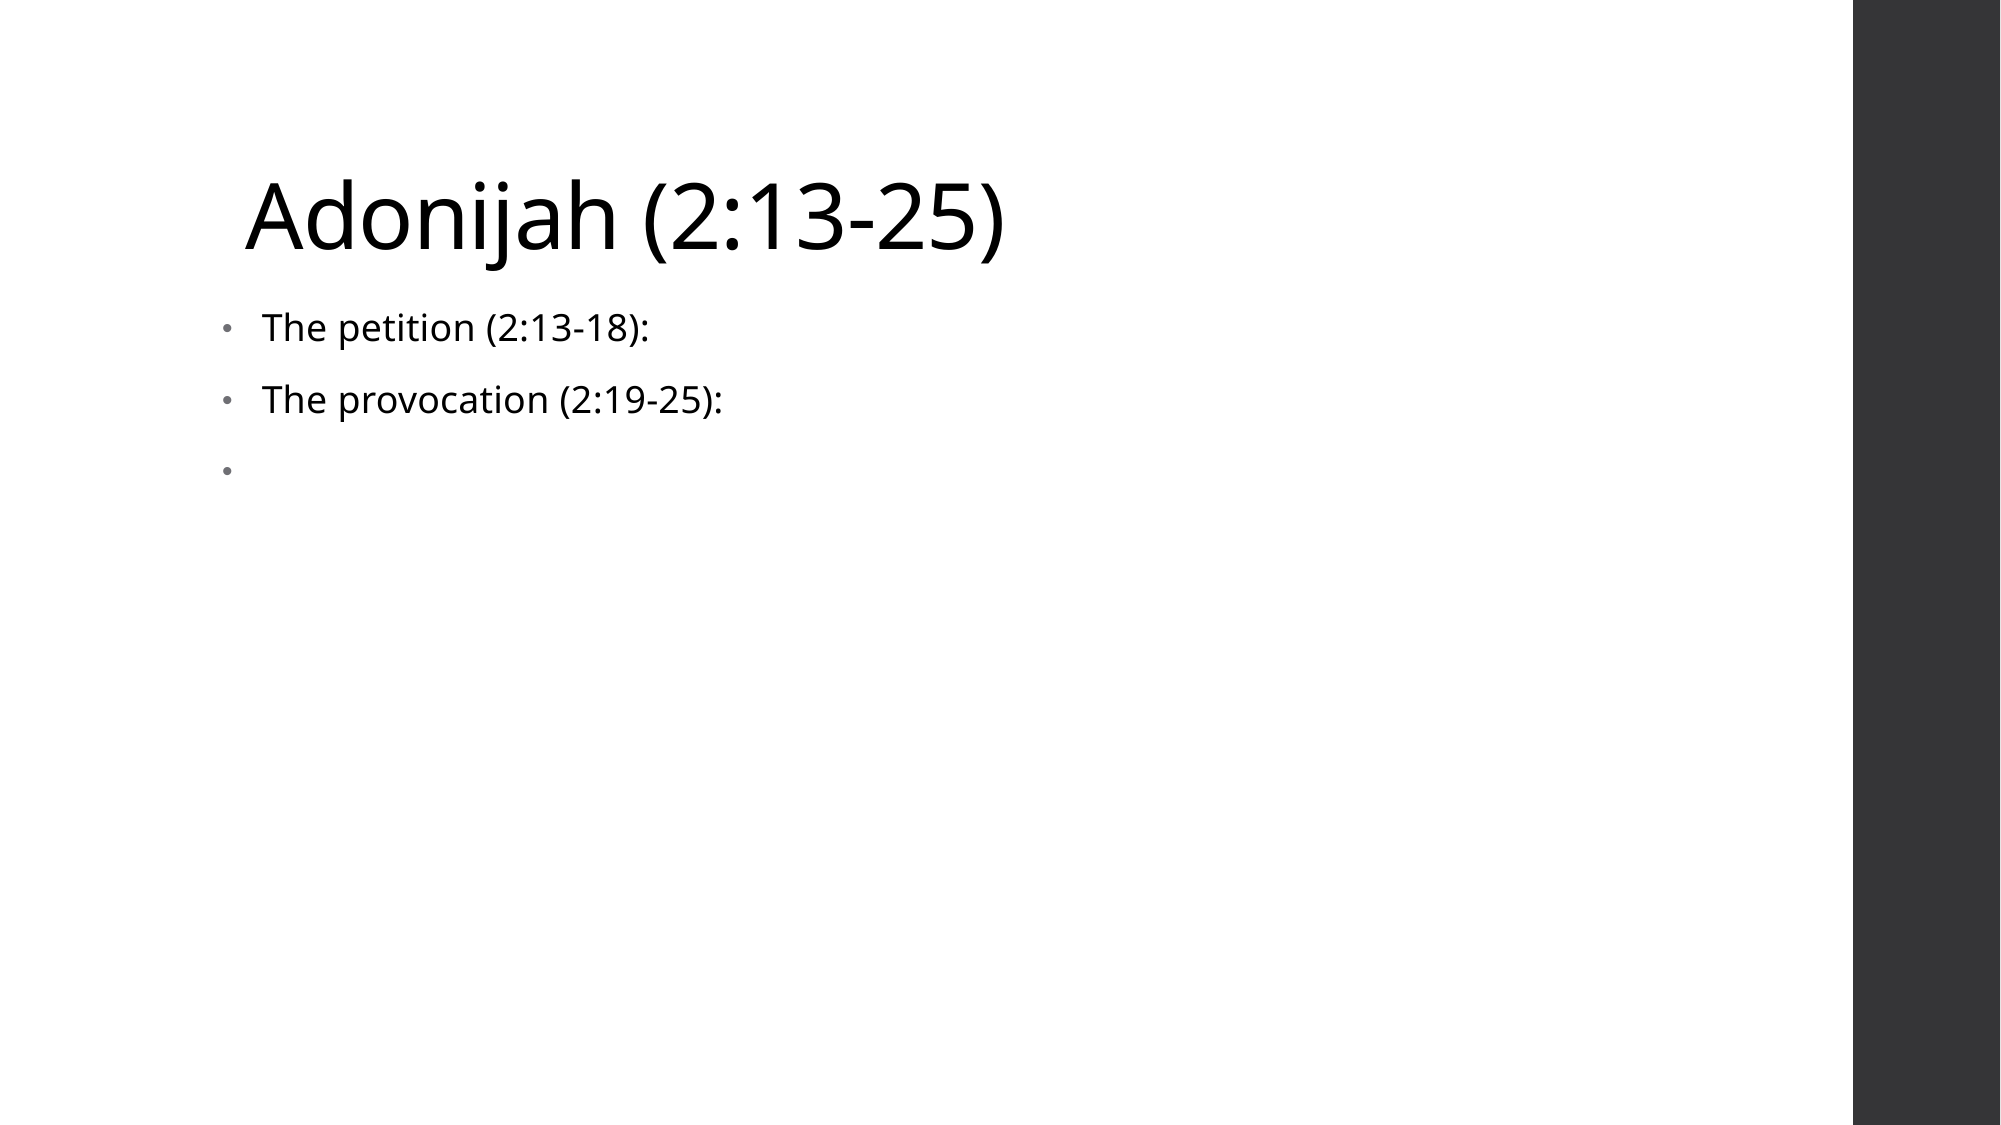

# Adonijah (2:13-25)
 The petition (2:13-18):
 The provocation (2:19-25):